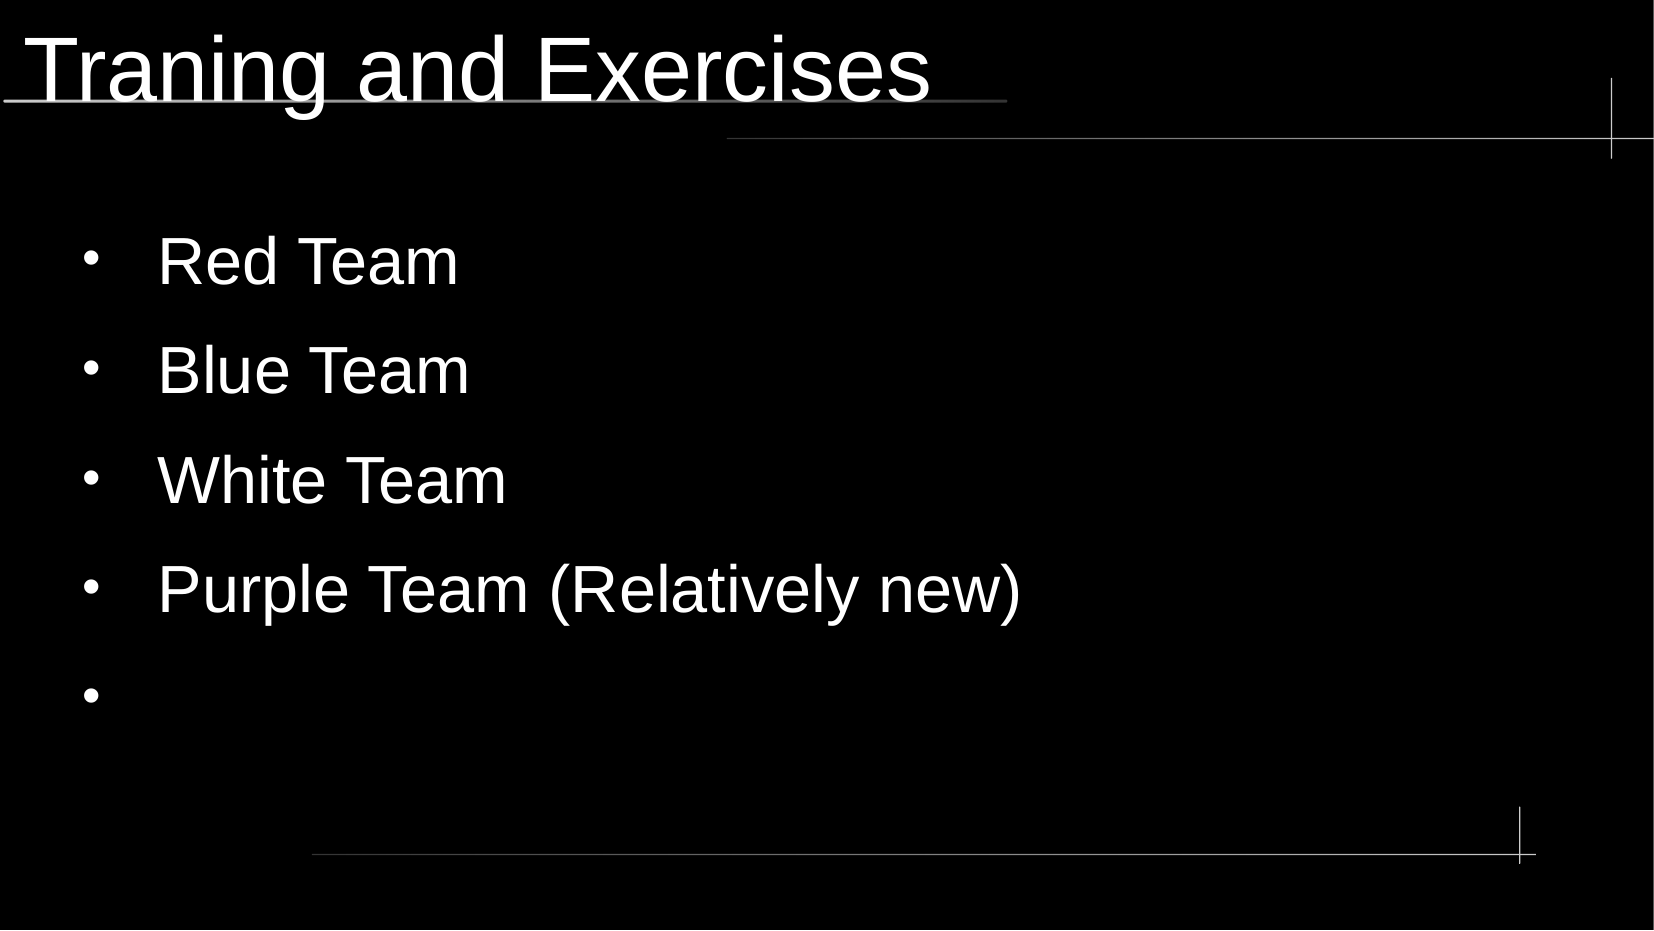

# Traning and Exercises
Red Team
Blue Team
White Team
Purple Team (Relatively new)